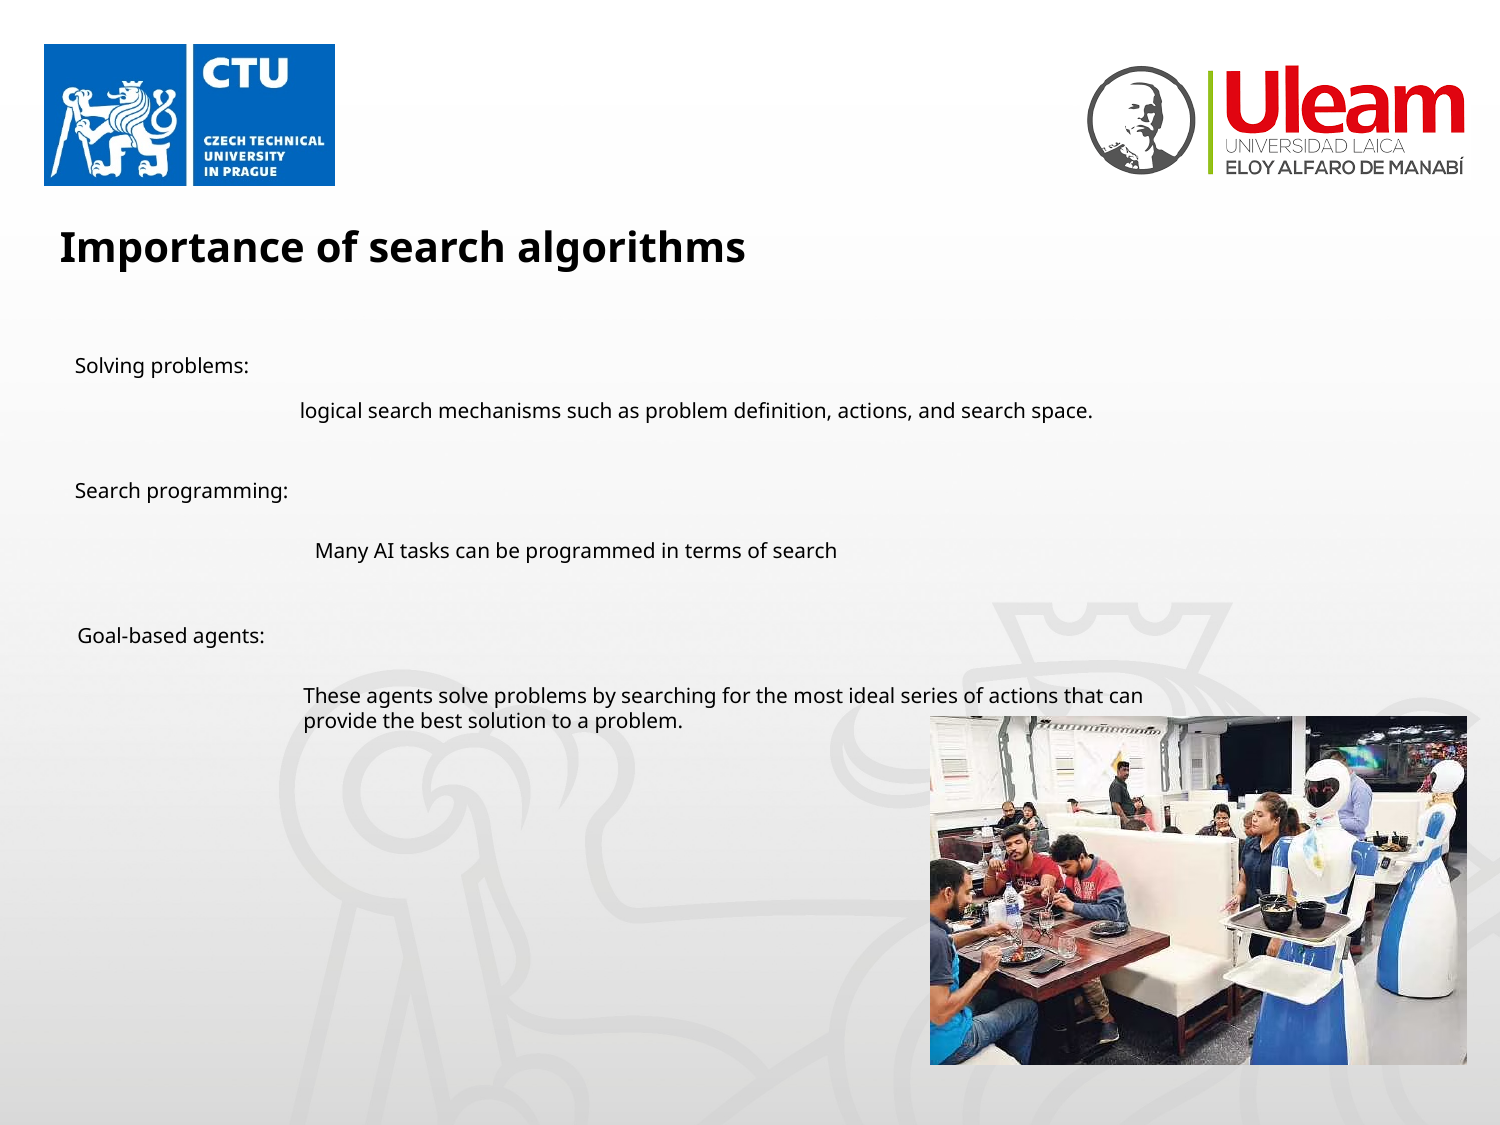

# Importance of search algorithms
Solving problems:
logical search mechanisms such as problem definition, actions, and search space.
Search programming:
Many AI tasks can be programmed in terms of search
Goal-based agents:
These agents solve problems by searching for the most ideal series of actions that can provide the best solution to a problem.